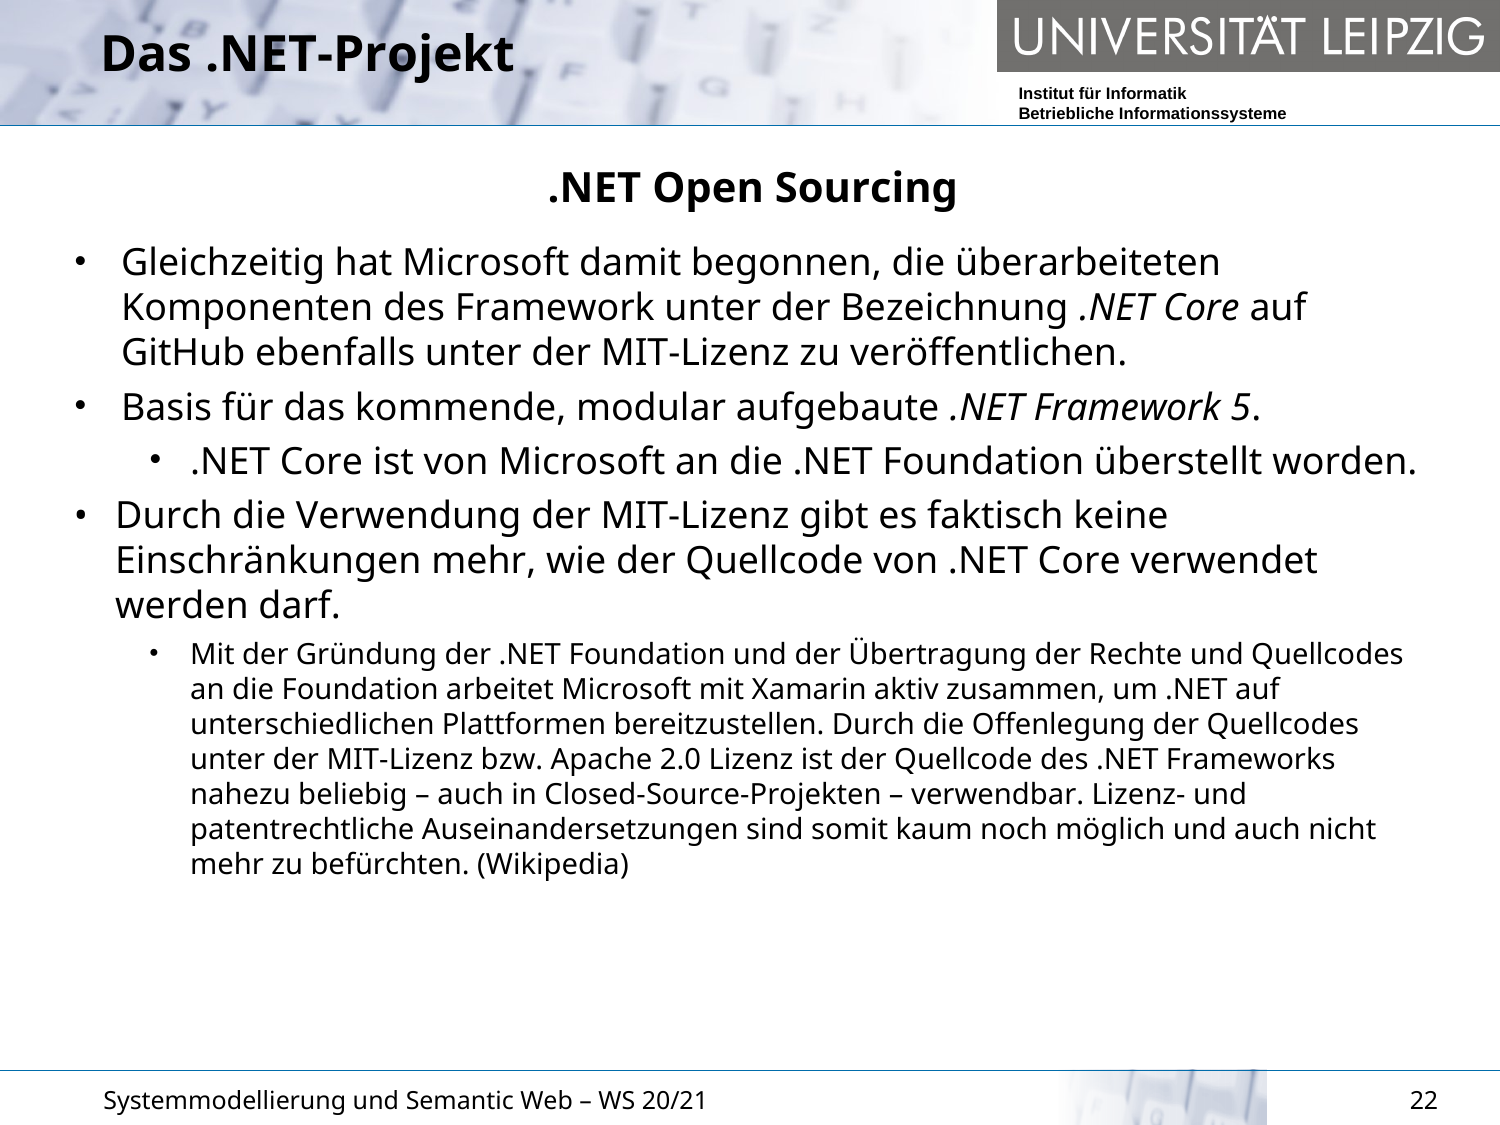

Das .NET-Projekt
.NET Open Sourcing
Gleichzeitig hat Microsoft damit begonnen, die überarbeiteten Komponenten des Framework unter der Bezeichnung .NET Core auf GitHub ebenfalls unter der MIT-Lizenz zu veröffentlichen.
Basis für das kommende, modular aufgebaute .NET Framework 5.
.NET Core ist von Microsoft an die .NET Foundation überstellt worden.
Durch die Verwendung der MIT-Lizenz gibt es faktisch keine Einschränkungen mehr, wie der Quellcode von .NET Core verwendet werden darf.
Mit der Gründung der .NET Foundation und der Übertragung der Rechte und Quellcodes an die Foundation arbeitet Microsoft mit Xamarin aktiv zusammen, um .NET auf unterschiedlichen Plattformen bereitzustellen. Durch die Offenlegung der Quellcodes unter der MIT-Lizenz bzw. Apache 2.0 Lizenz ist der Quellcode des .NET Frameworks nahezu beliebig – auch in Closed-Source-Projekten – verwendbar. Lizenz- und patentrechtliche Auseinandersetzungen sind somit kaum noch möglich und auch nicht mehr zu befürchten. (Wikipedia)
Systemmodellierung und Semantic Web – WS 20/21
22